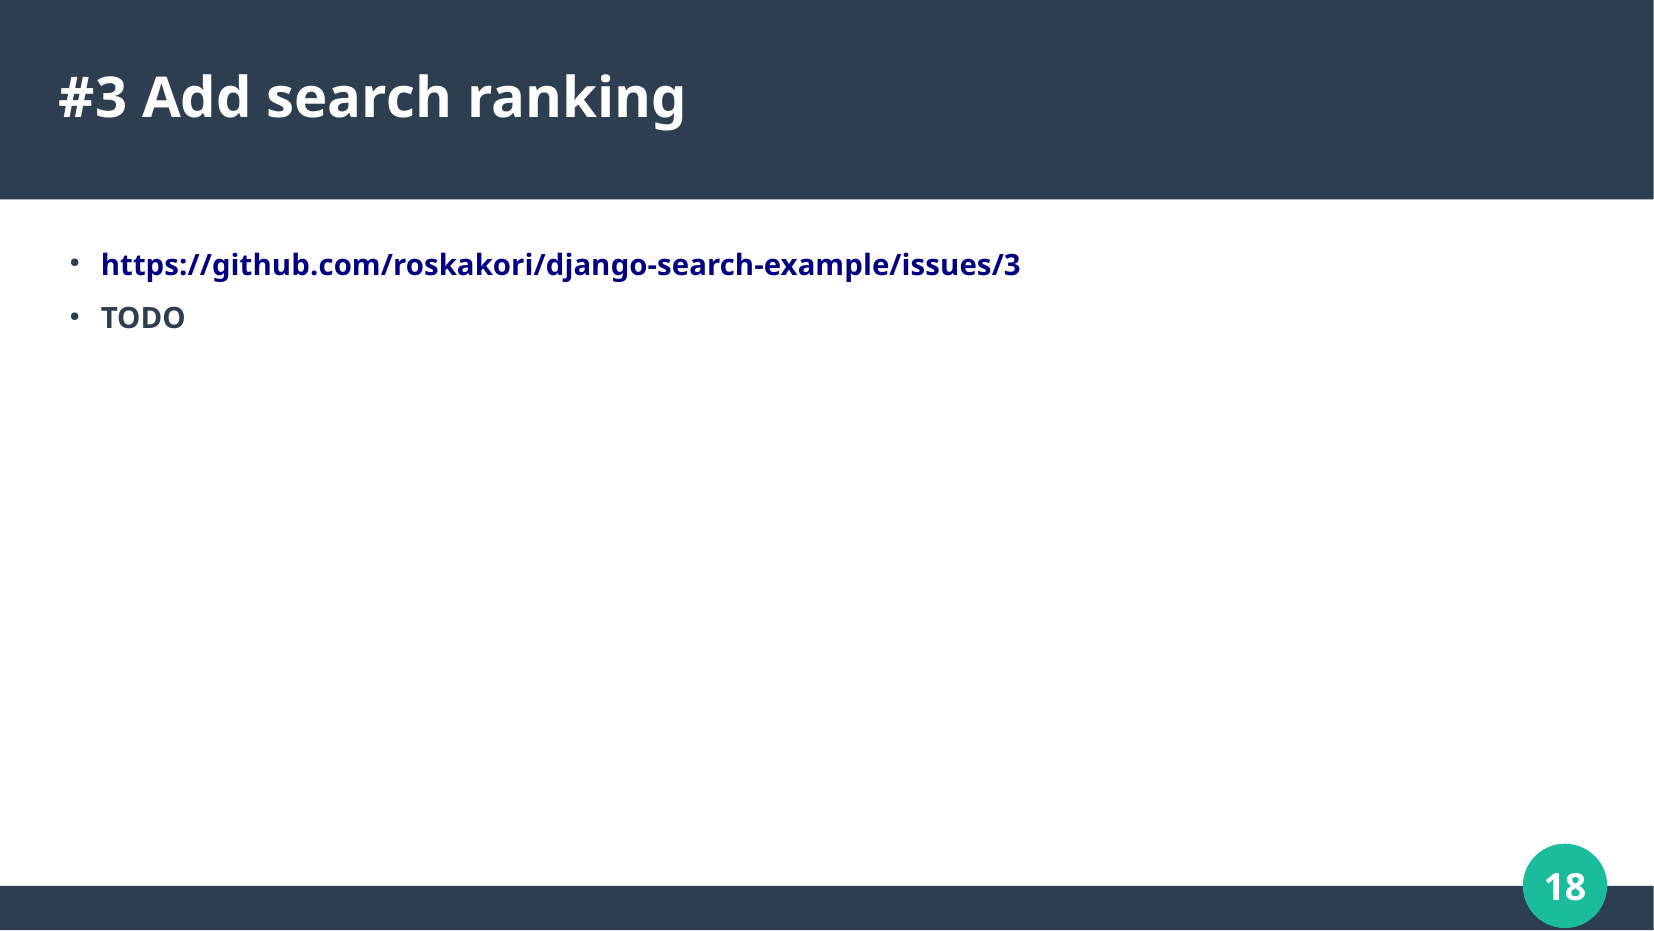

# #3 Add search ranking
https://github.com/roskakori/django-search-example/issues/3
TODO